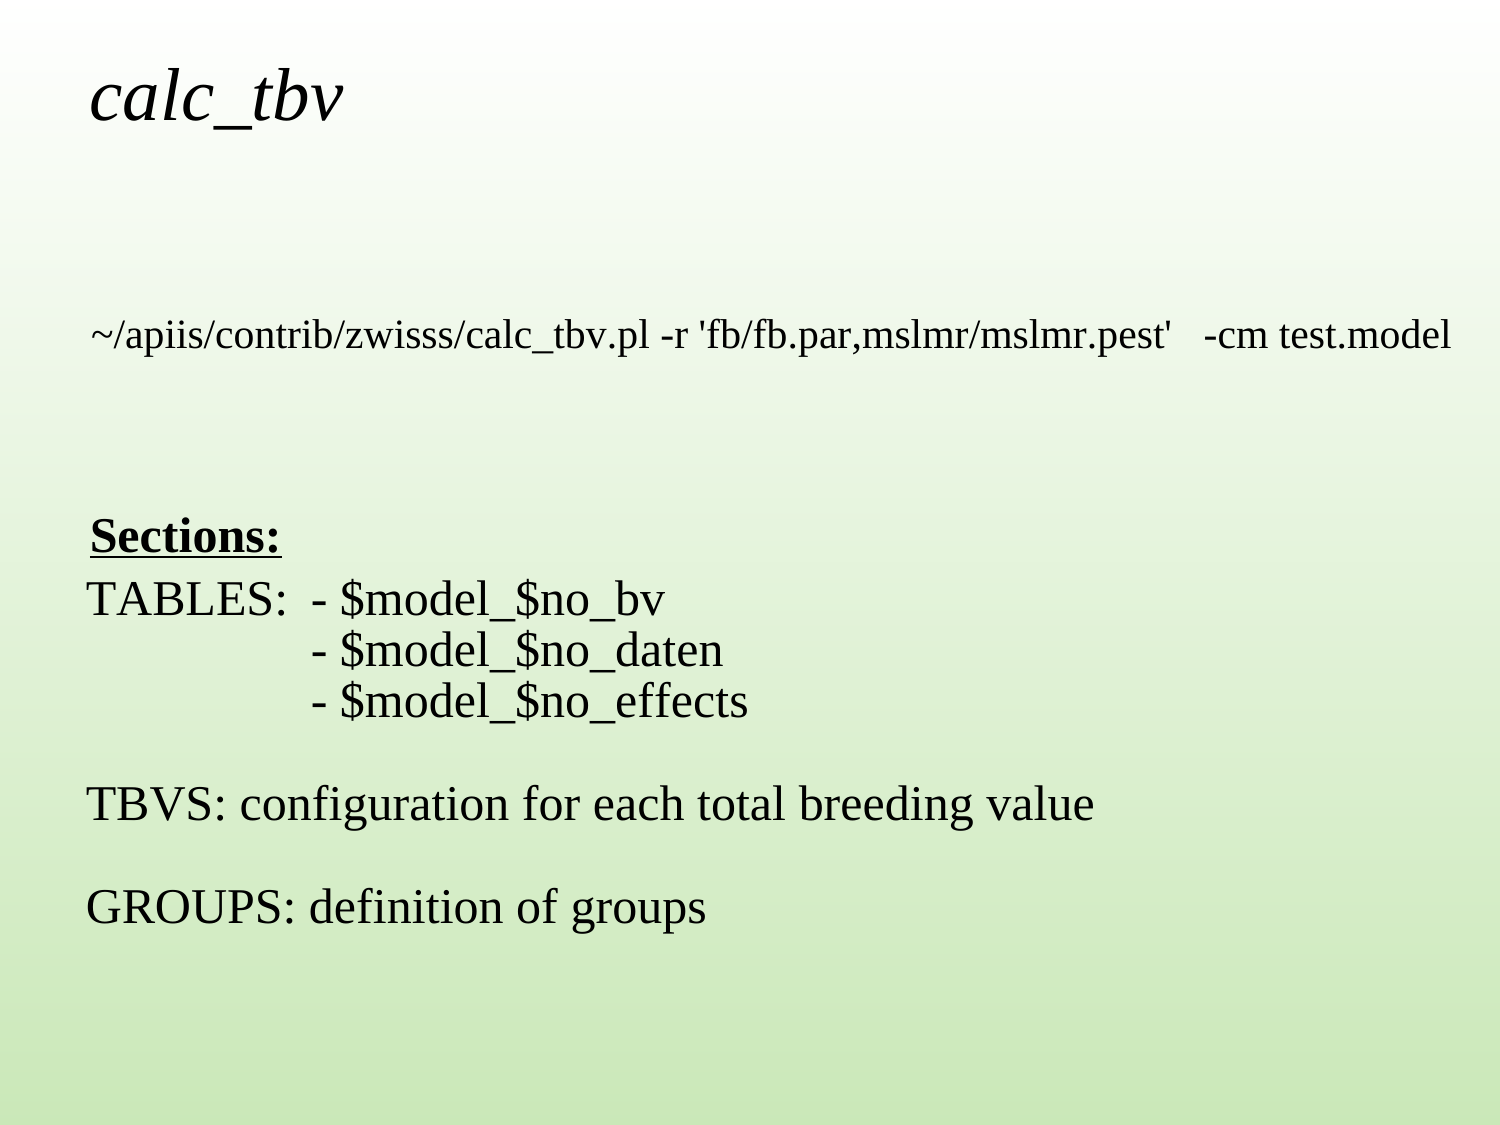

calc_tbv
 ~/apiis/contrib/zwisss/calc_tbv.pl -r 'fb/fb.par,mslmr/mslmr.pest' -cm test.model
Sections:
TABLES: 	- $model_$no_bv
 		- $model_$no_daten
 		- $model_$no_effects
TBVS: configuration for each total breeding value
GROUPS: definition of groups